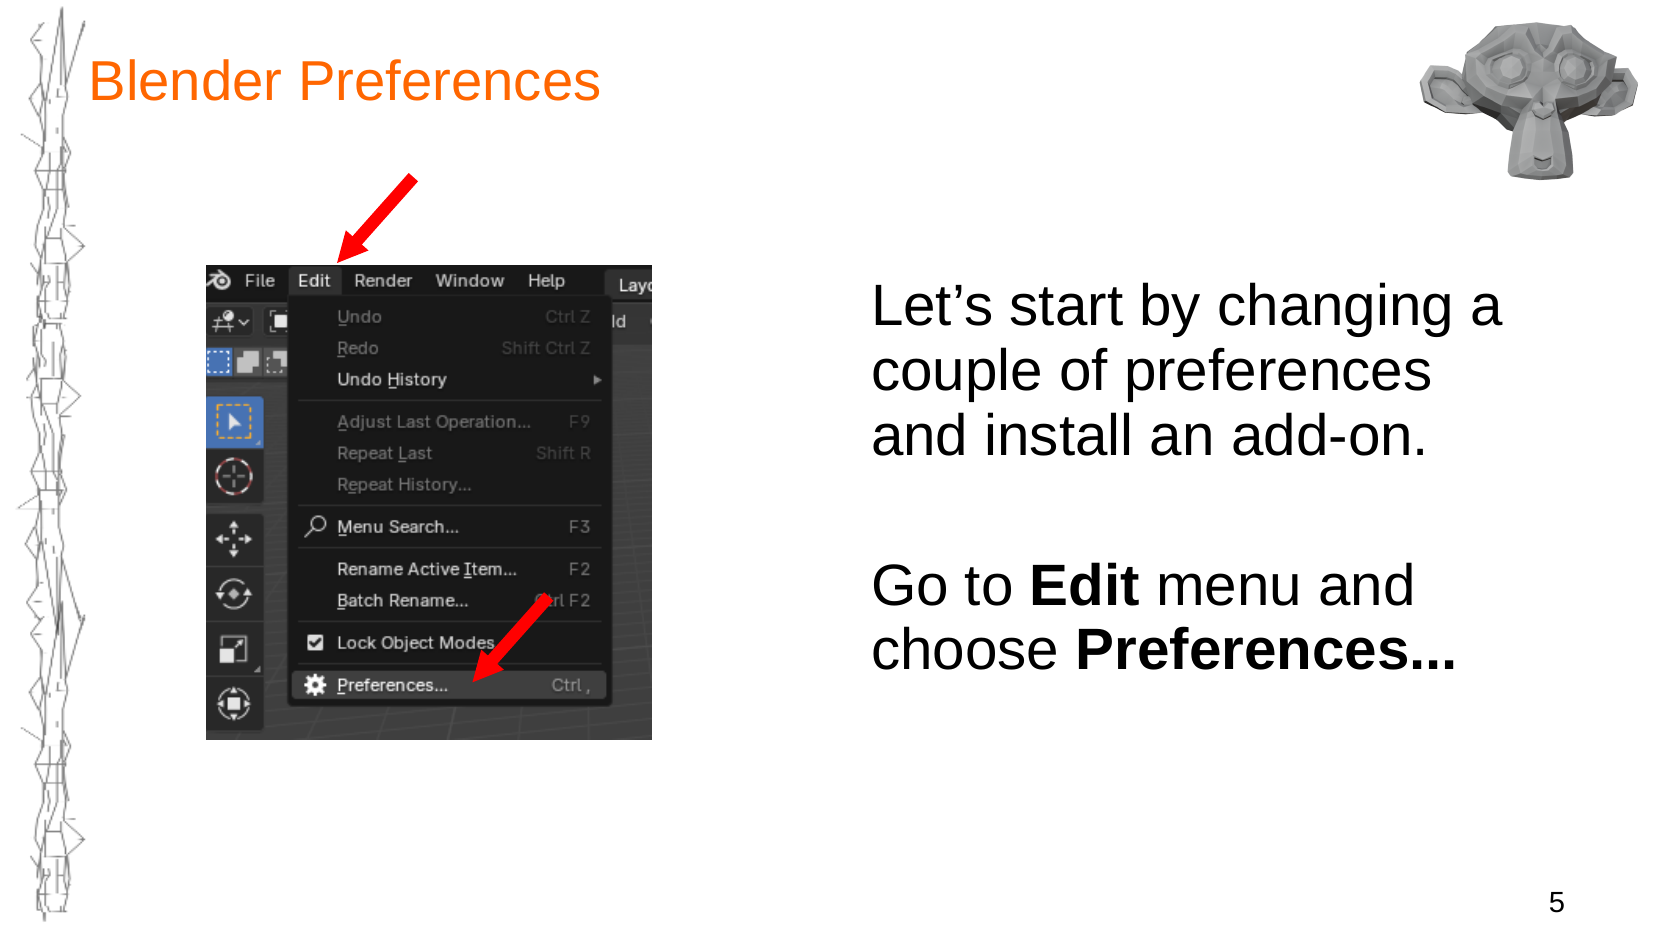

# Blender Preferences
Let’s start by changing a couple of preferences and install an add-on.
Go to Edit menu and choose Preferences...
5